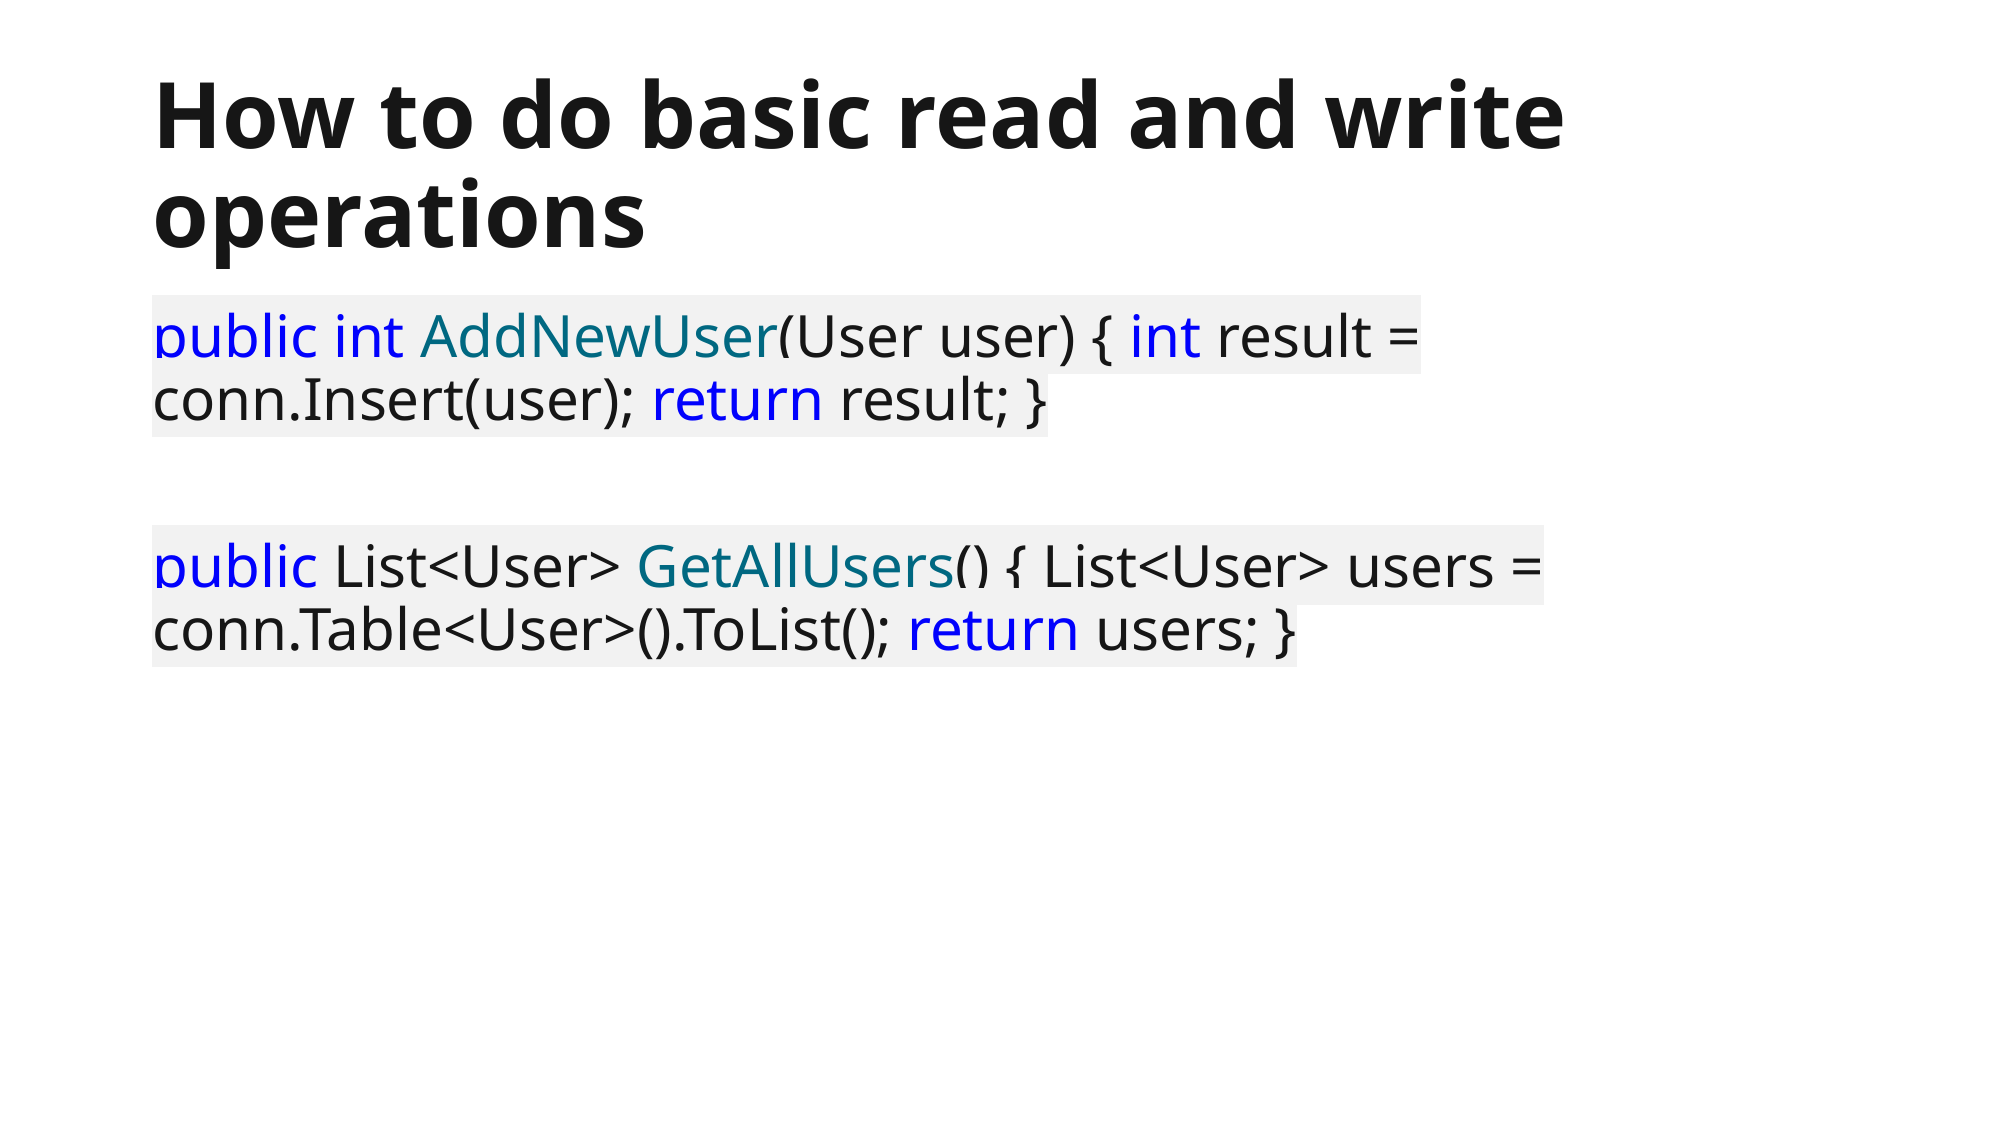

# How to do basic read and write operations
public int AddNewUser(User user) { int result = conn.Insert(user); return result; }
public List<User> GetAllUsers() { List<User> users = conn.Table<User>().ToList(); return users; }